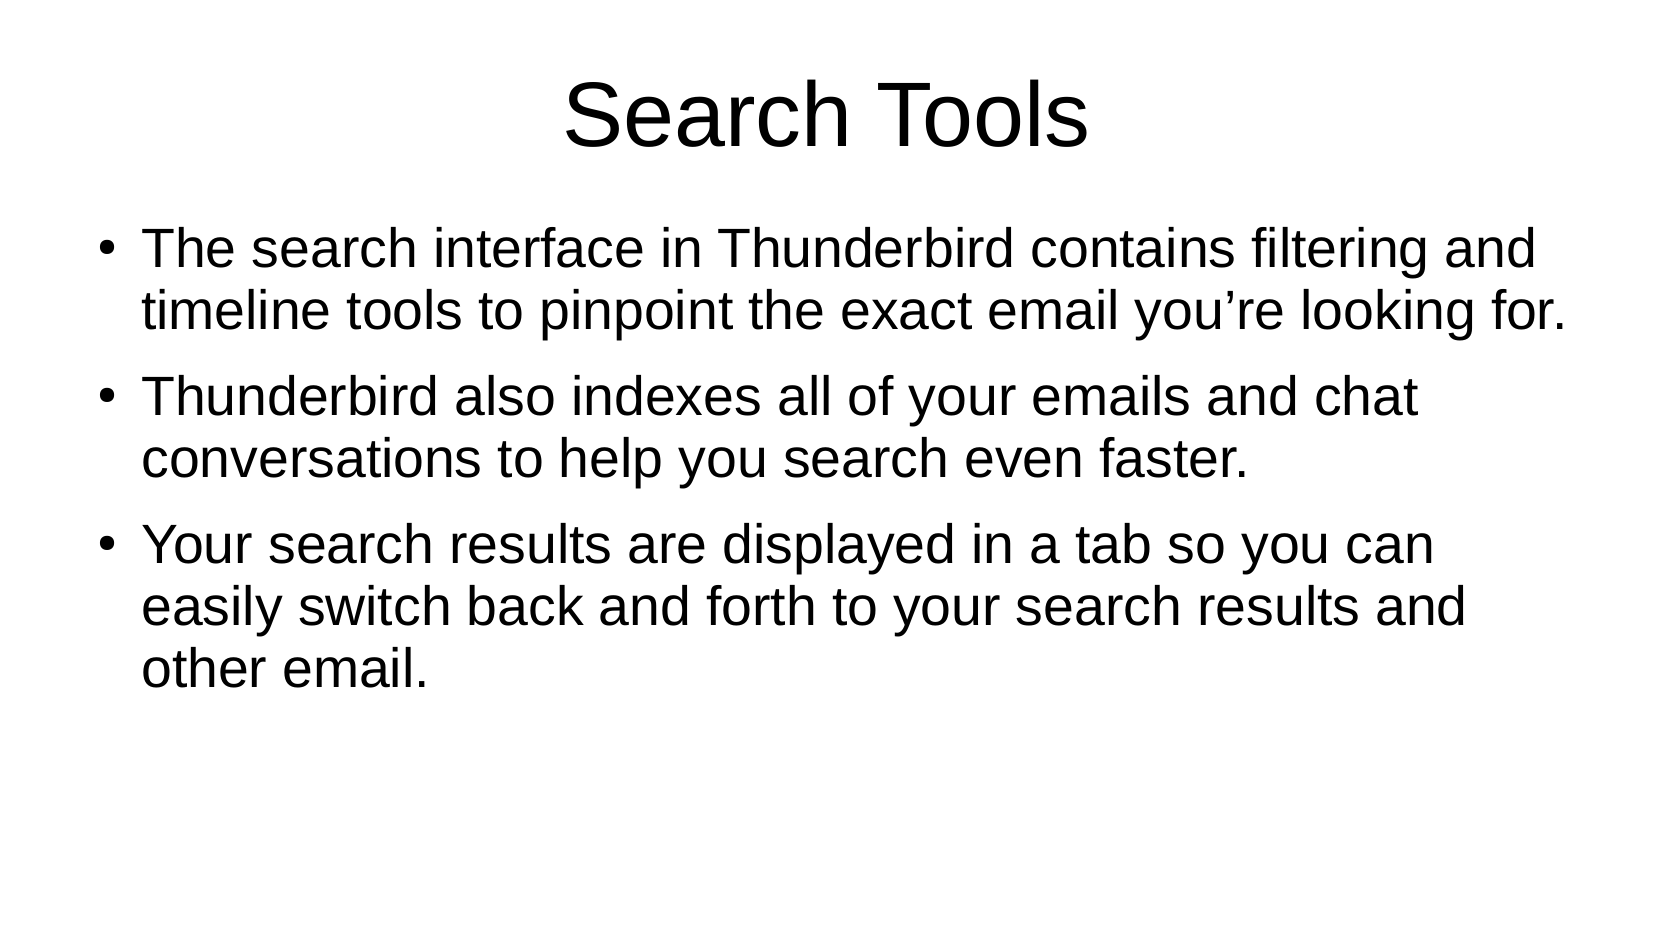

# Search Tools
The search interface in Thunderbird contains filtering and timeline tools to pinpoint the exact email you’re looking for.
Thunderbird also indexes all of your emails and chat conversations to help you search even faster.
Your search results are displayed in a tab so you can easily switch back and forth to your search results and other email.